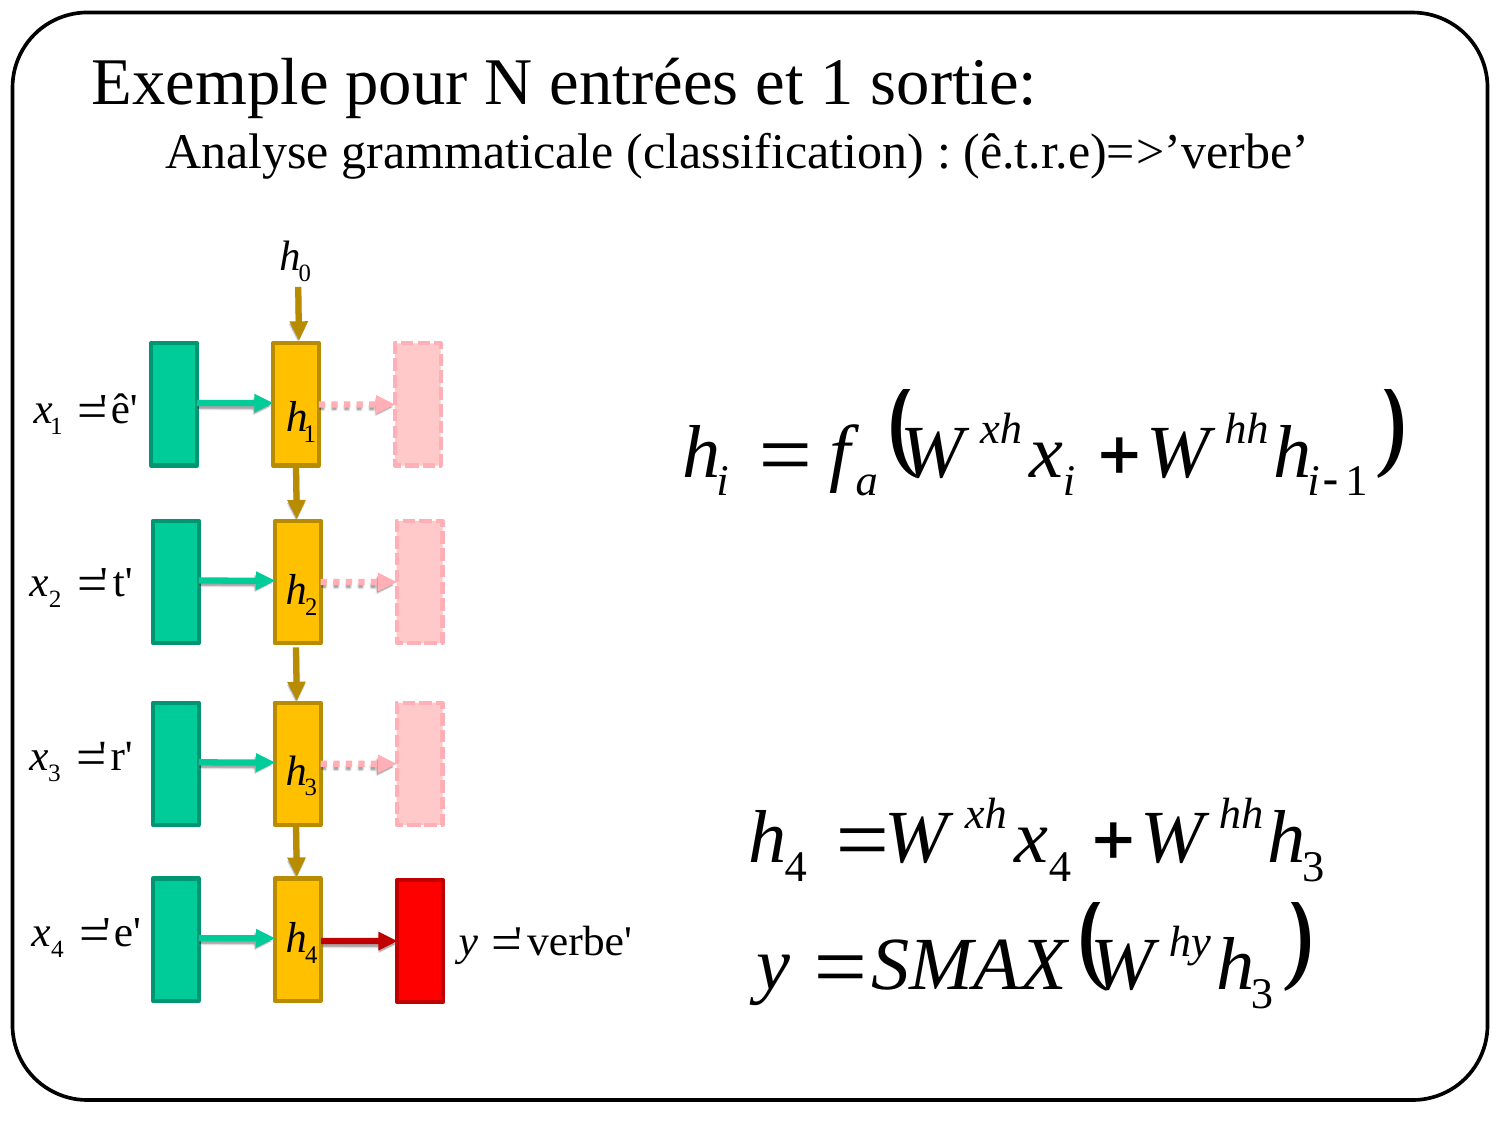

Exemple pour N entrées et 1 sortie:
	Analyse grammaticale (classification) : (ê.t.r.e)=>’verbe’